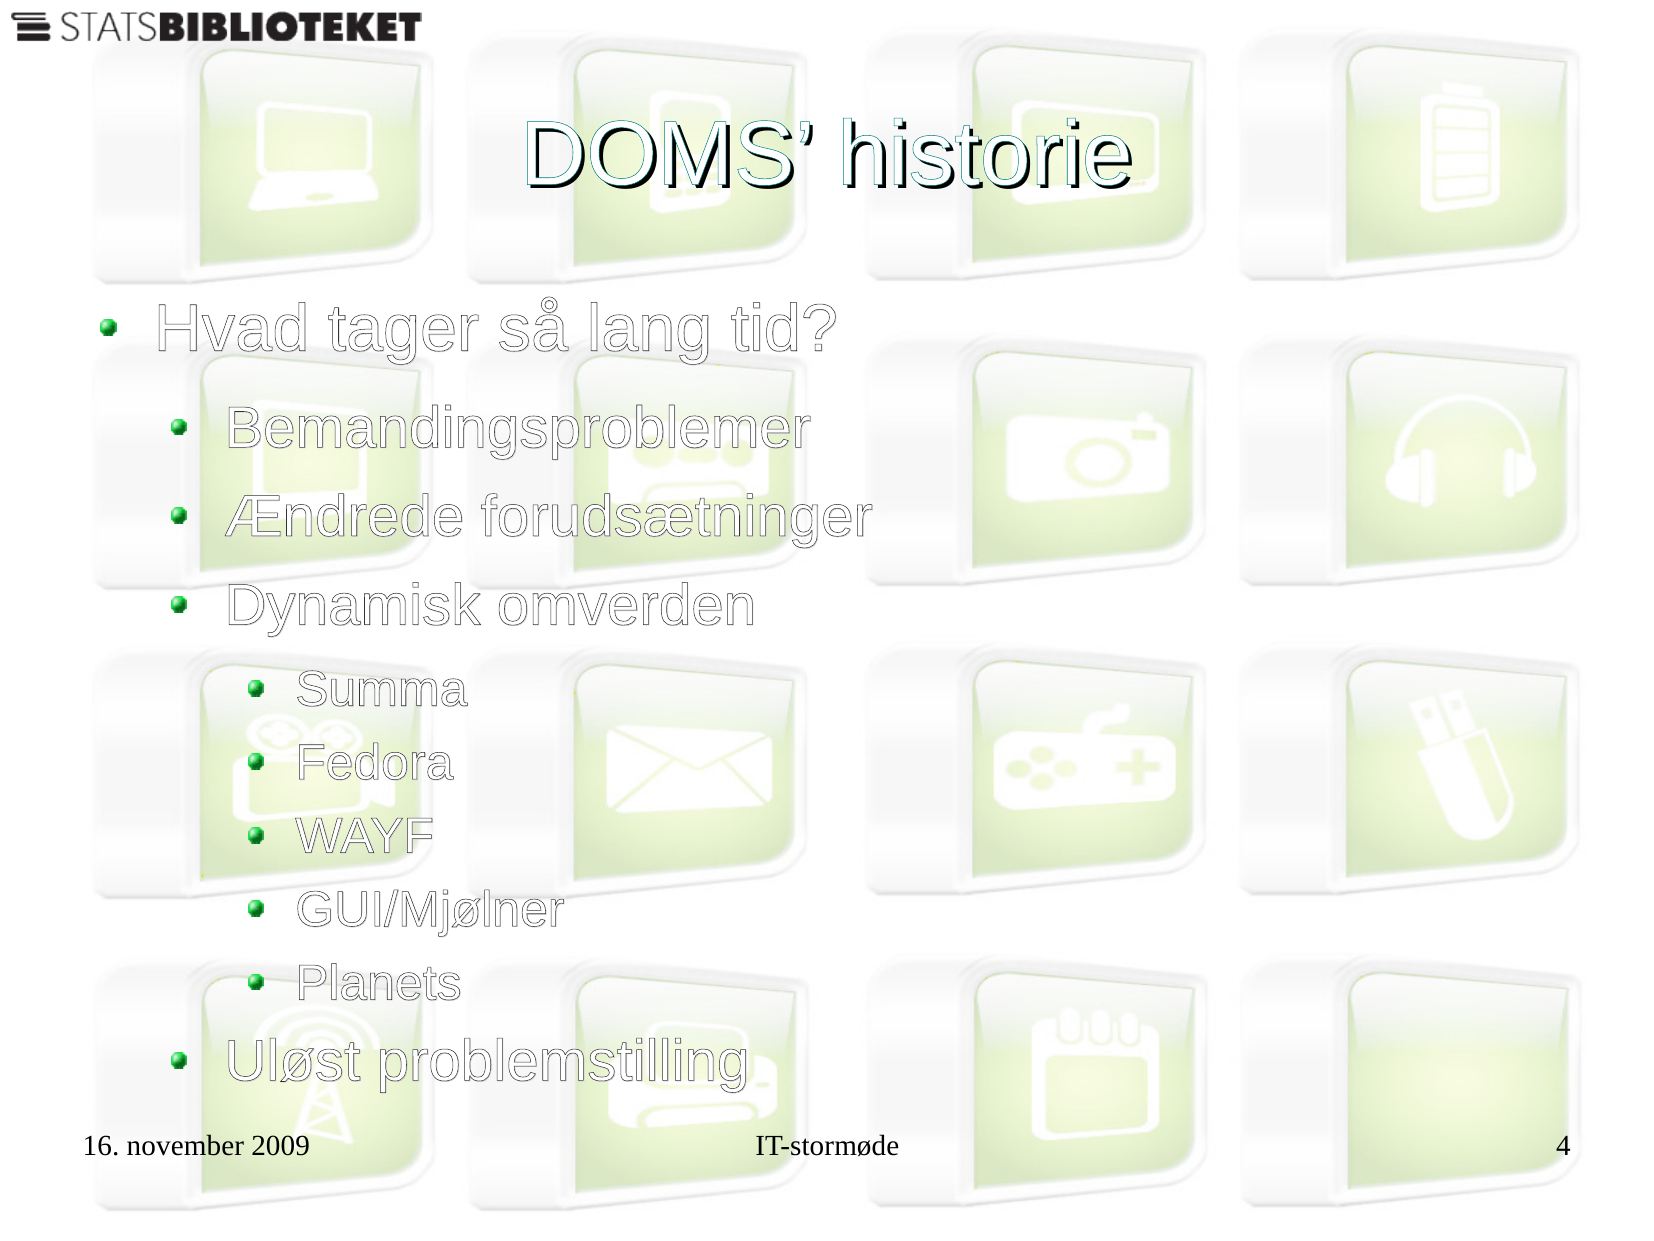

# DOMS’ historie
Hvad tager så lang tid?
Bemandingsproblemer
Ændrede forudsætninger
Dynamisk omverden
Summa
Fedora
WAYF
GUI/Mjølner
Planets
Uløst problemstilling
16. november 2009
IT-stormøde
4